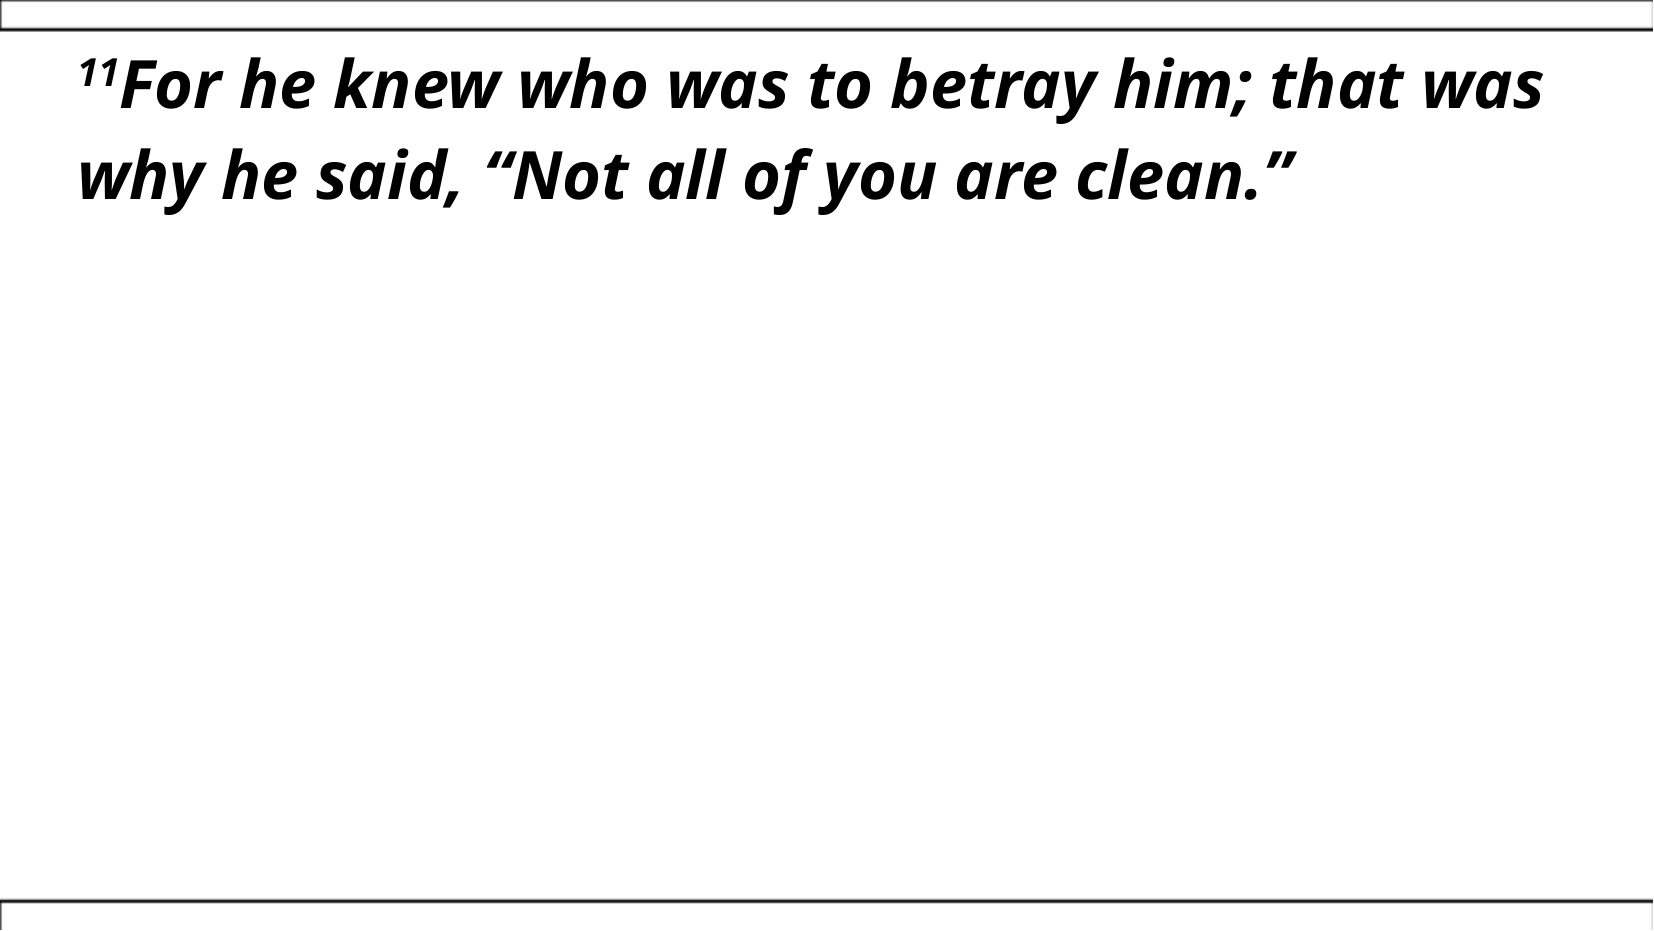

11For he knew who was to betray him; that was why he said, “Not all of you are clean.”